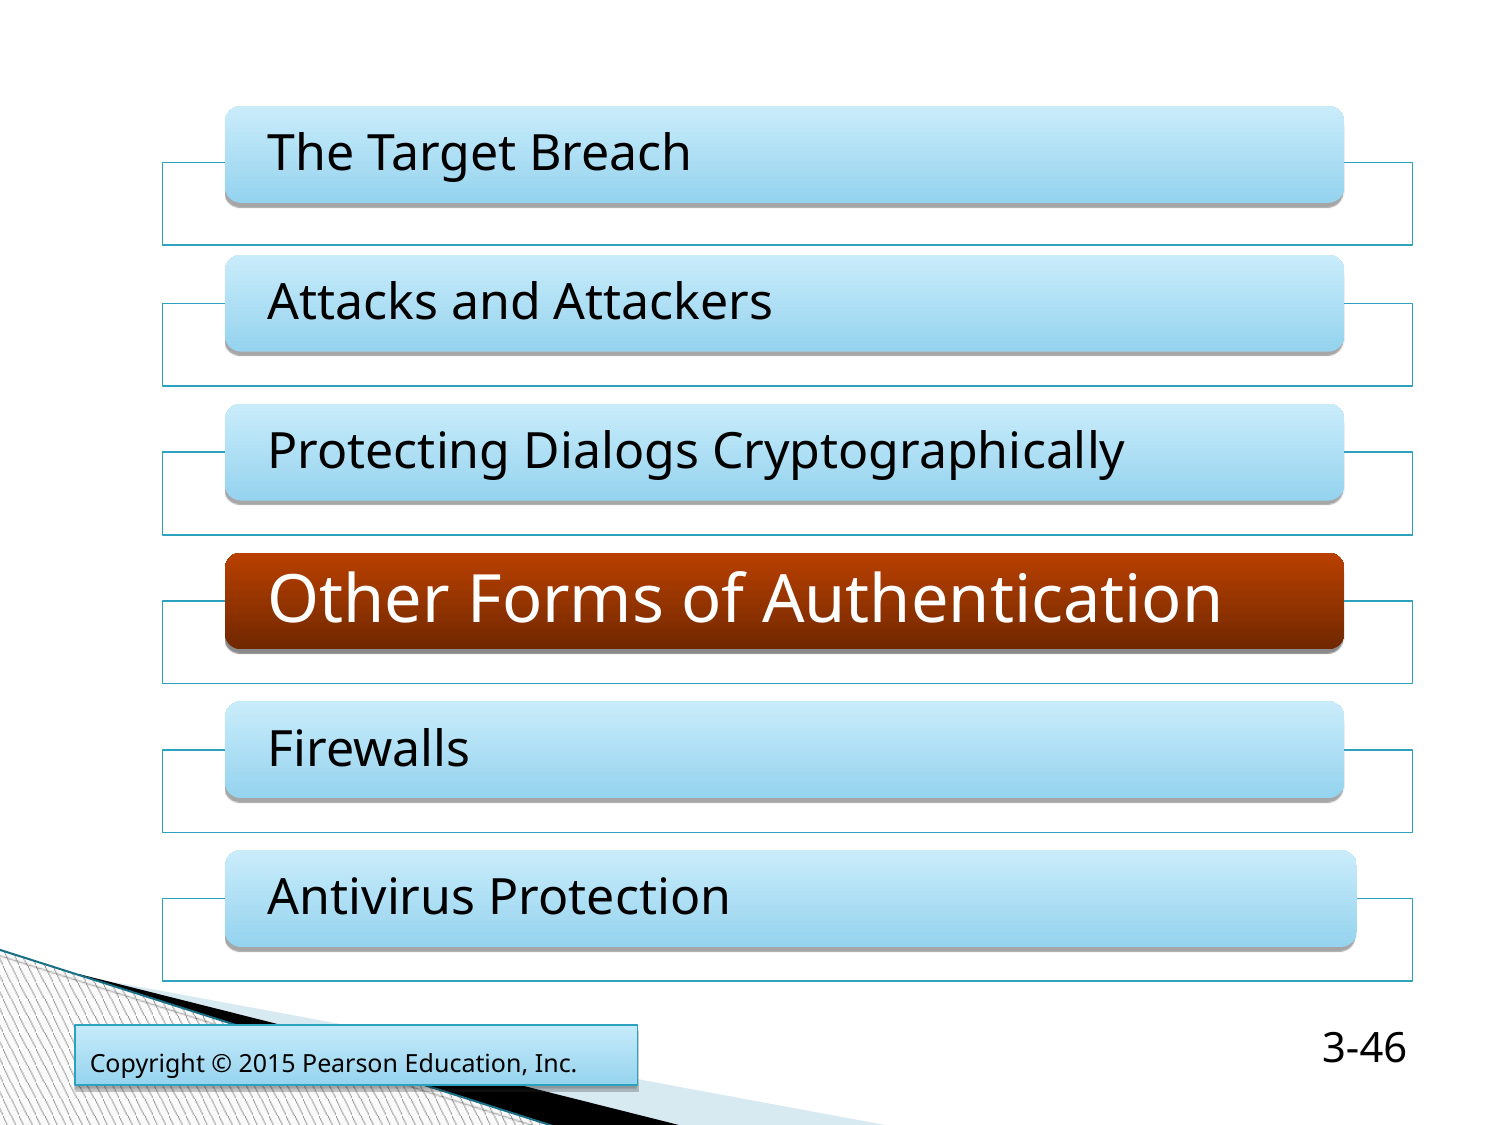

The Target Breach
Attacks and Attackers
Protecting Dialogs Cryptographically
Other Forms of Authentication
Firewalls
Antivirus Protection
Copyright © 2015 Pearson Education, Inc.